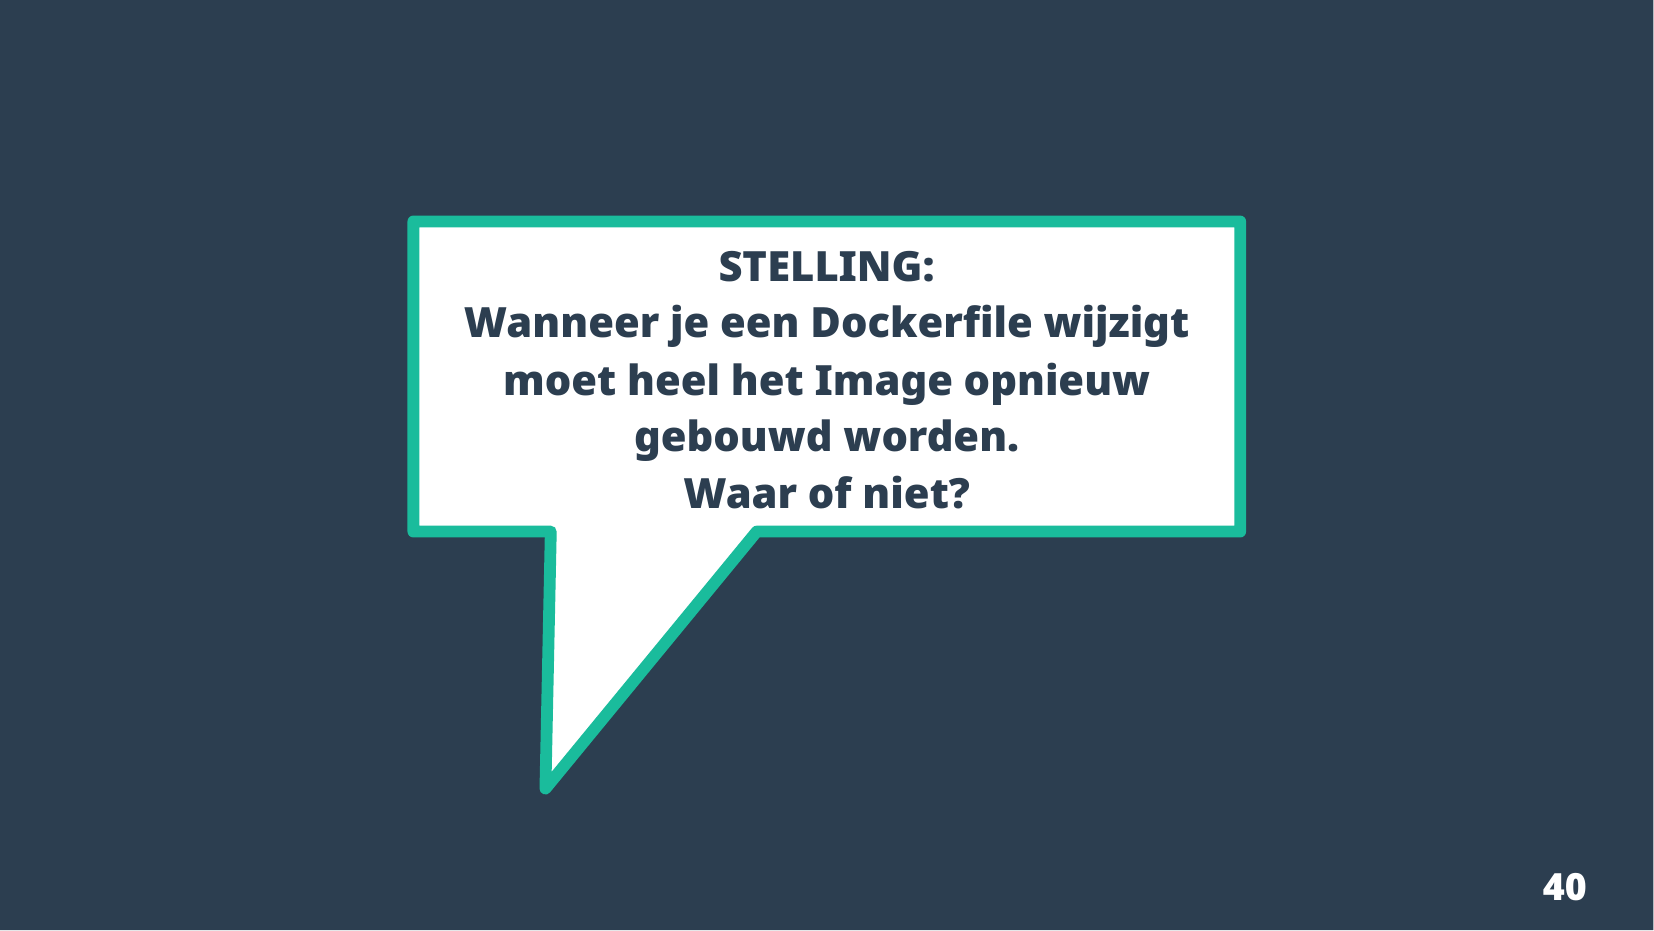

# STELLING: Wanneer je een Dockerfile wijzigt moet heel het Image opnieuw gebouwd worden. Waar of niet?
40